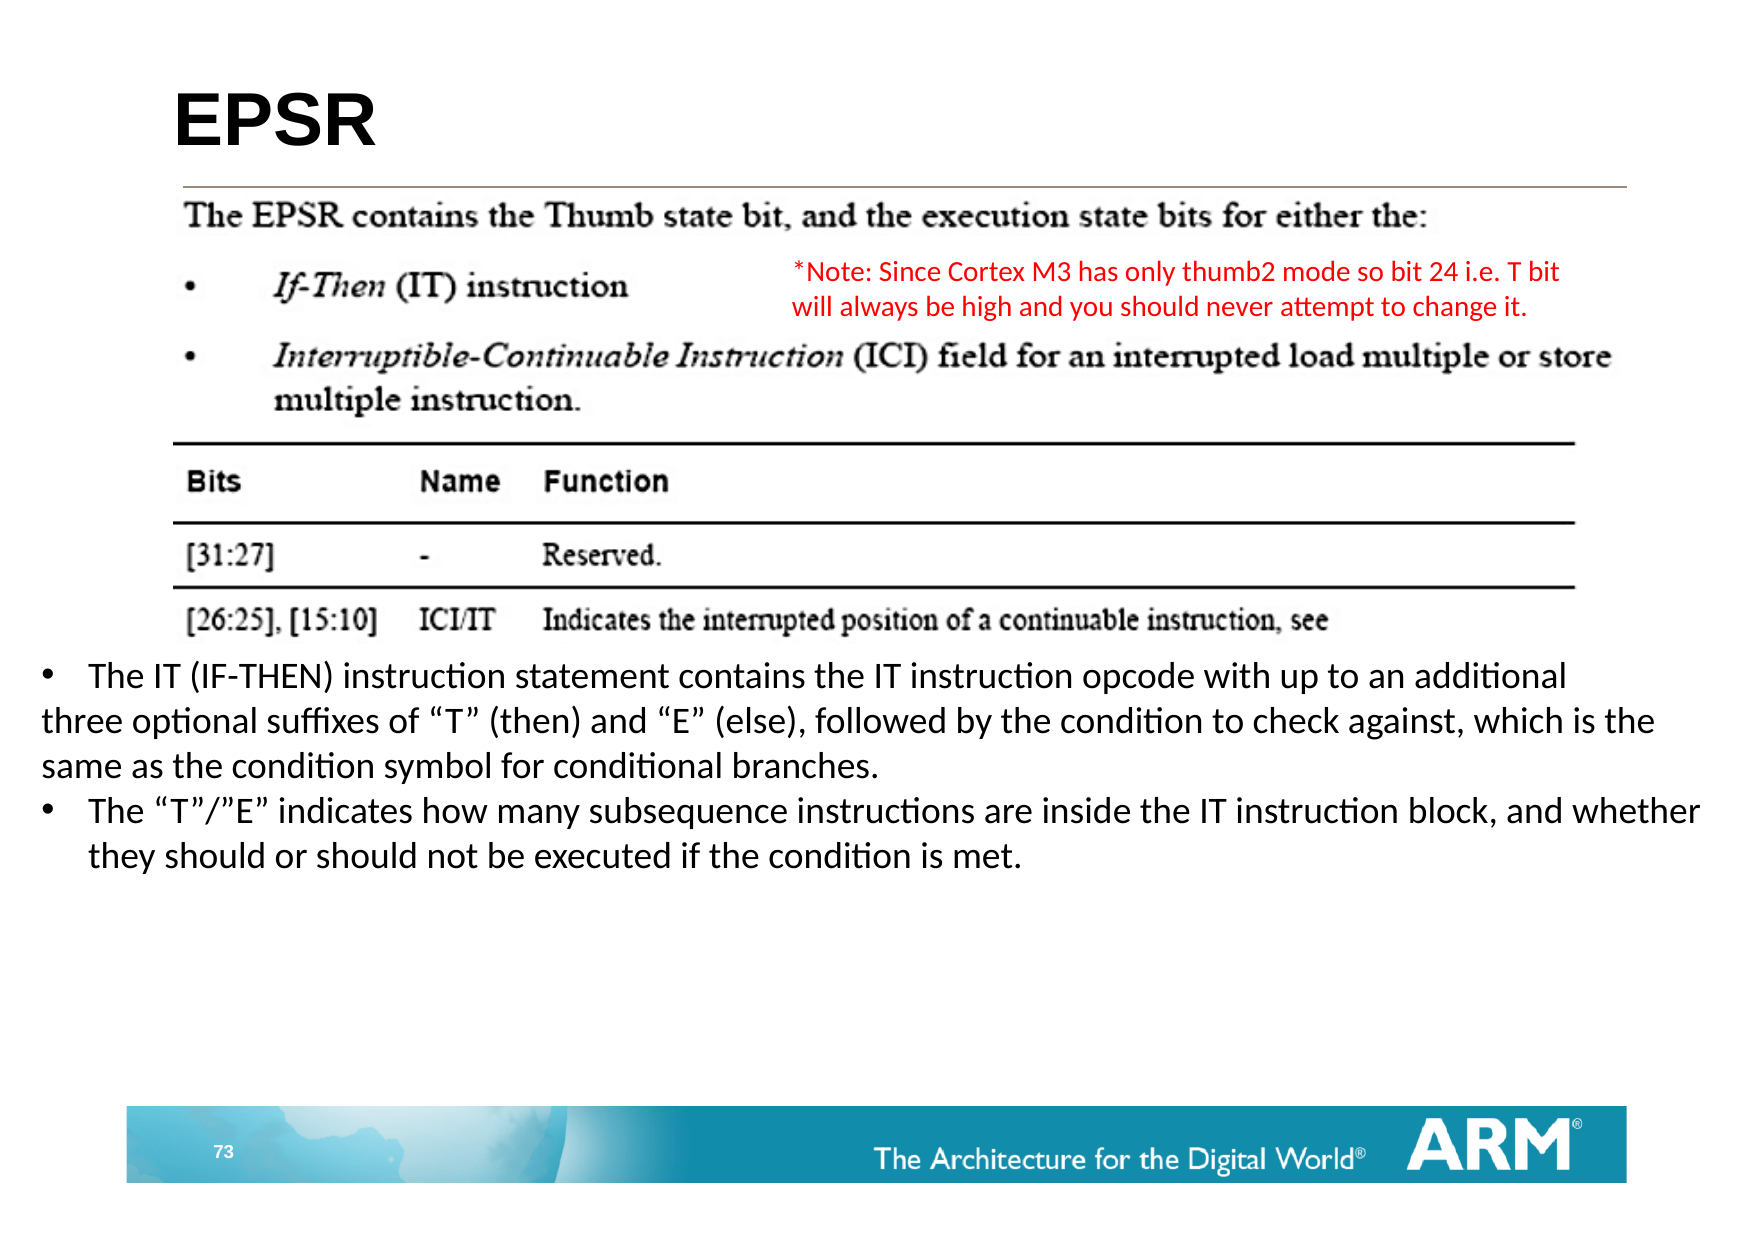

# EPSR
*Note: Since Cortex M3 has only thumb2 mode so bit 24 i.e. T bit will always be high and you should never attempt to change it.
The IT (IF-THEN) instruction statement contains the IT instruction opcode with up to an additional
three optional suffixes of “T” (then) and “E” (else), followed by the condition to check against, which is the same as the condition symbol for conditional branches.
The “T”/”E” indicates how many subsequence instructions are inside the IT instruction block, and whether they should or should not be executed if the condition is met.